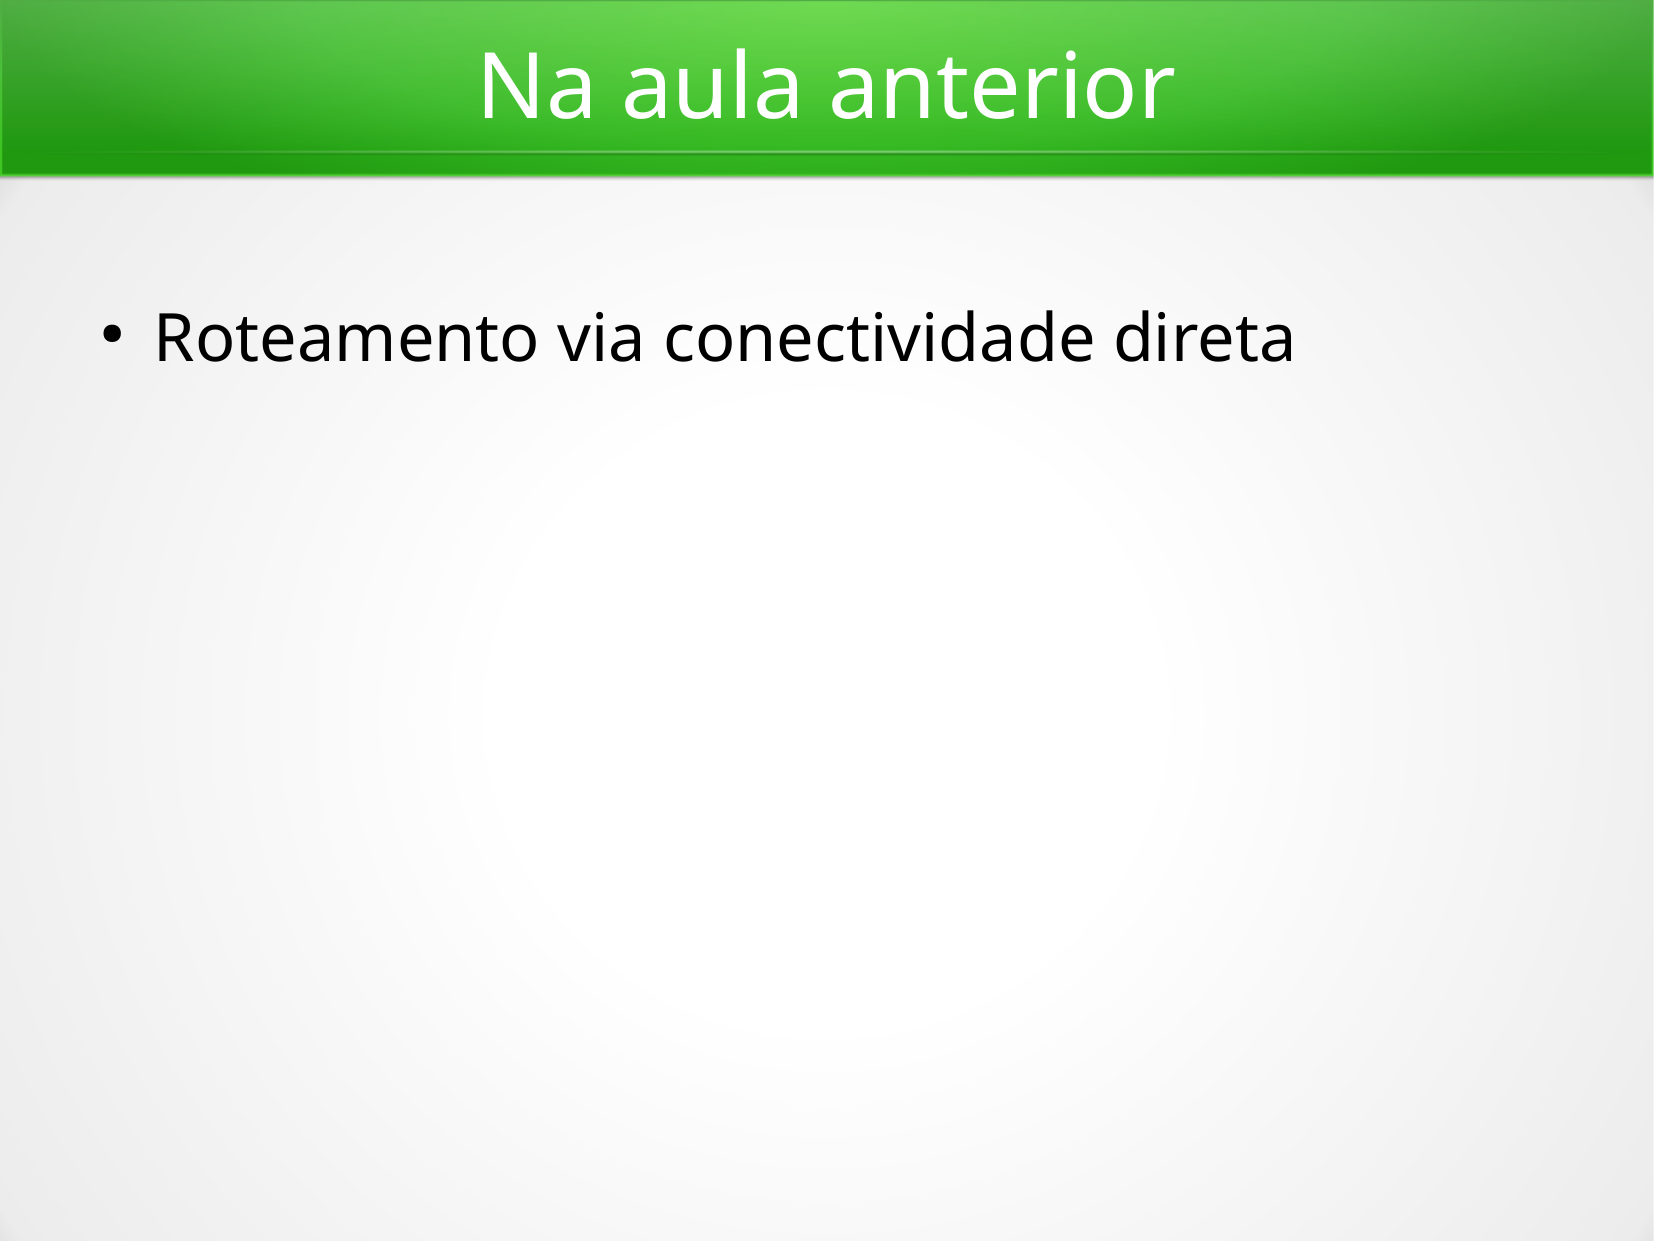

# Na aula anterior
Roteamento via conectividade direta